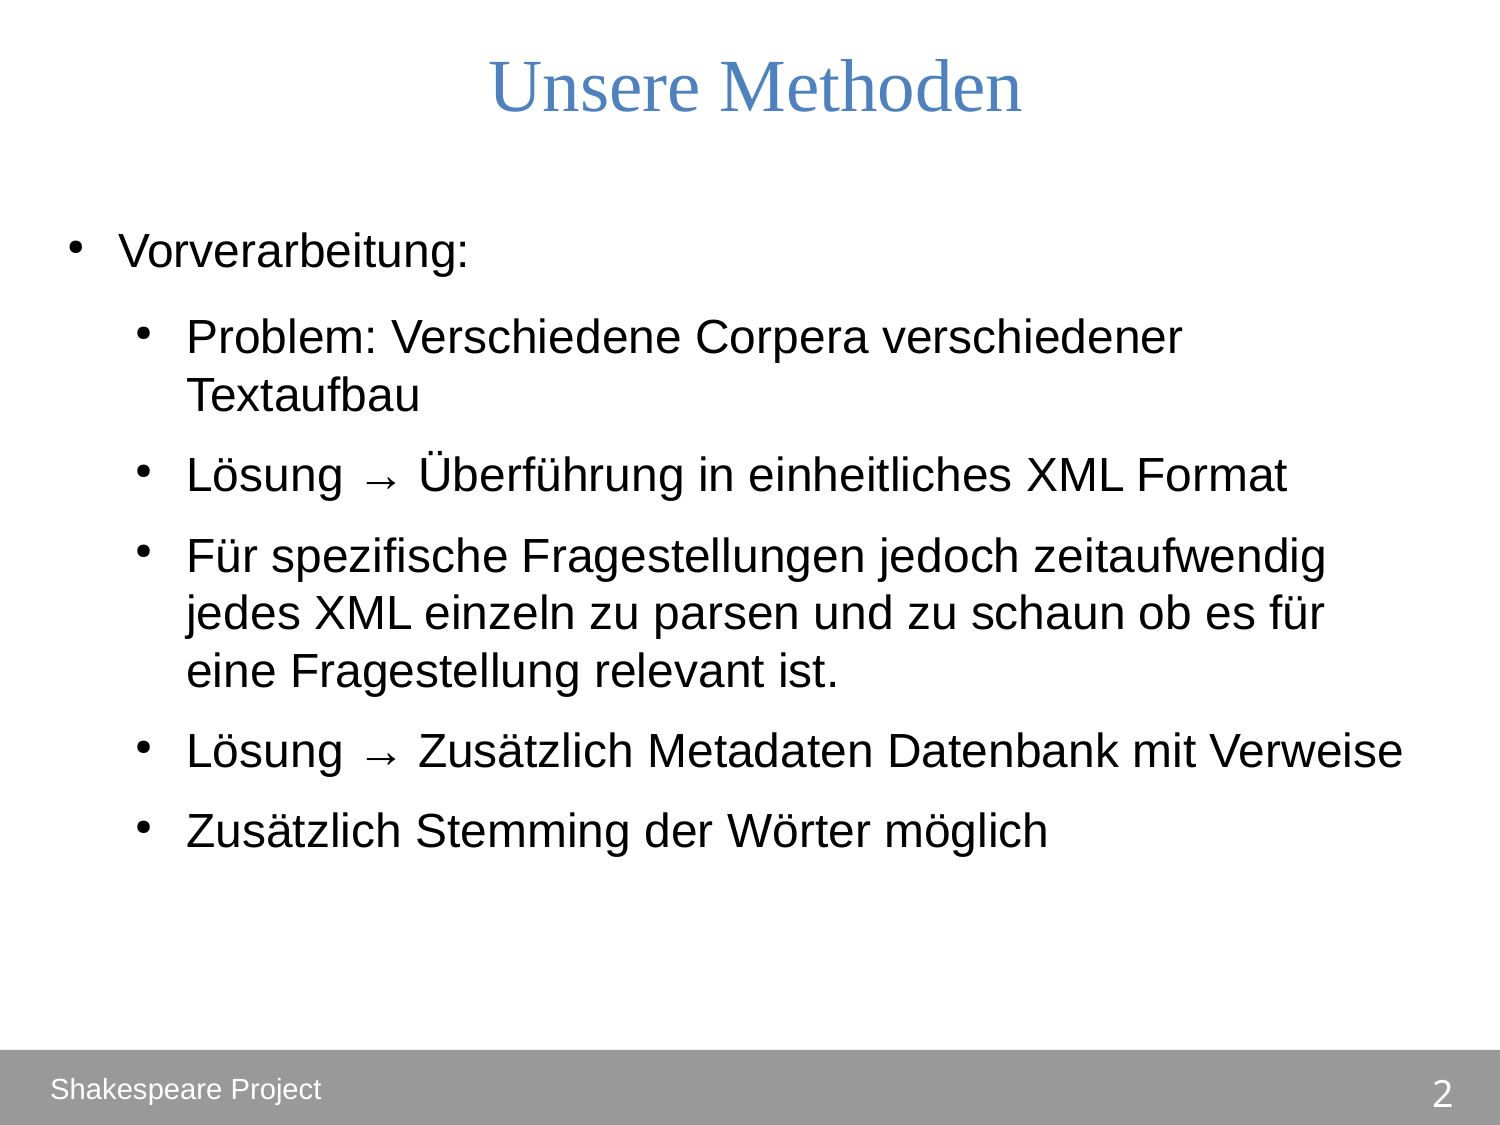

# Unsere Methoden
Vorverarbeitung:
Problem: Verschiedene Corpera verschiedener Textaufbau
Lösung → Überführung in einheitliches XML Format
Für spezifische Fragestellungen jedoch zeitaufwendig jedes XML einzeln zu parsen und zu schaun ob es für eine Fragestellung relevant ist.
Lösung → Zusätzlich Metadaten Datenbank mit Verweise
Zusätzlich Stemming der Wörter möglich
Shakespeare Project